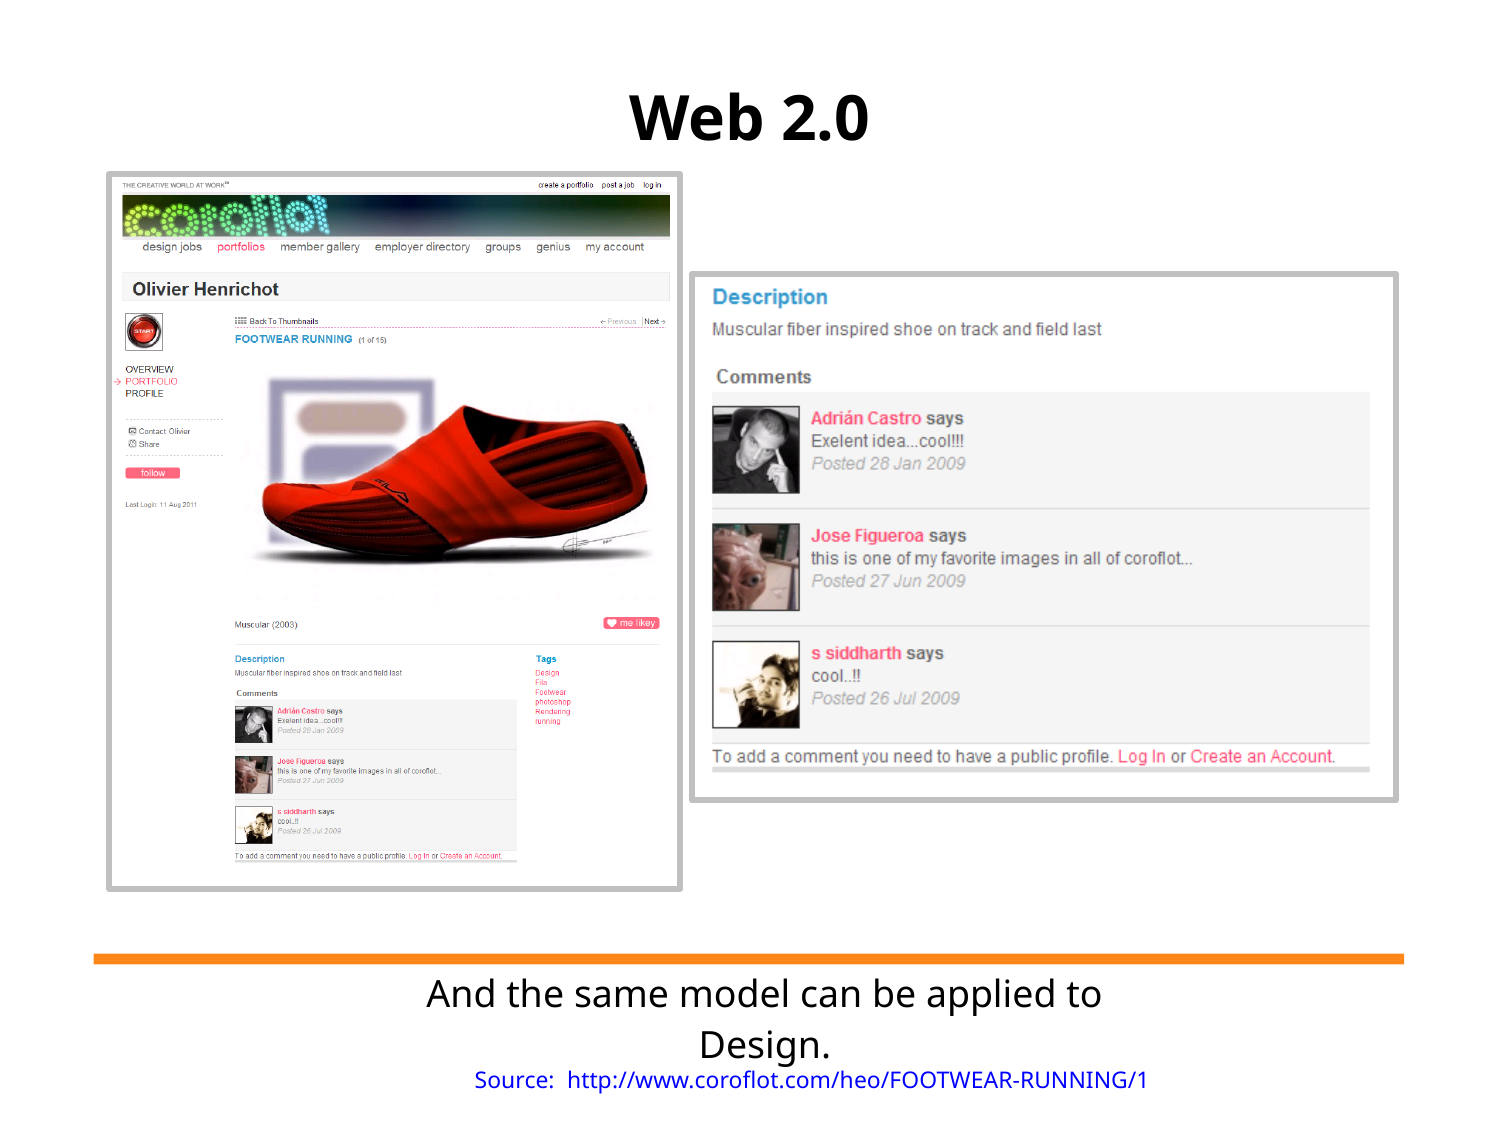

# Web 2.0
And the same model can be applied to Design.
Source: http://www.coroflot.com/heo/FOOTWEAR-RUNNING/1